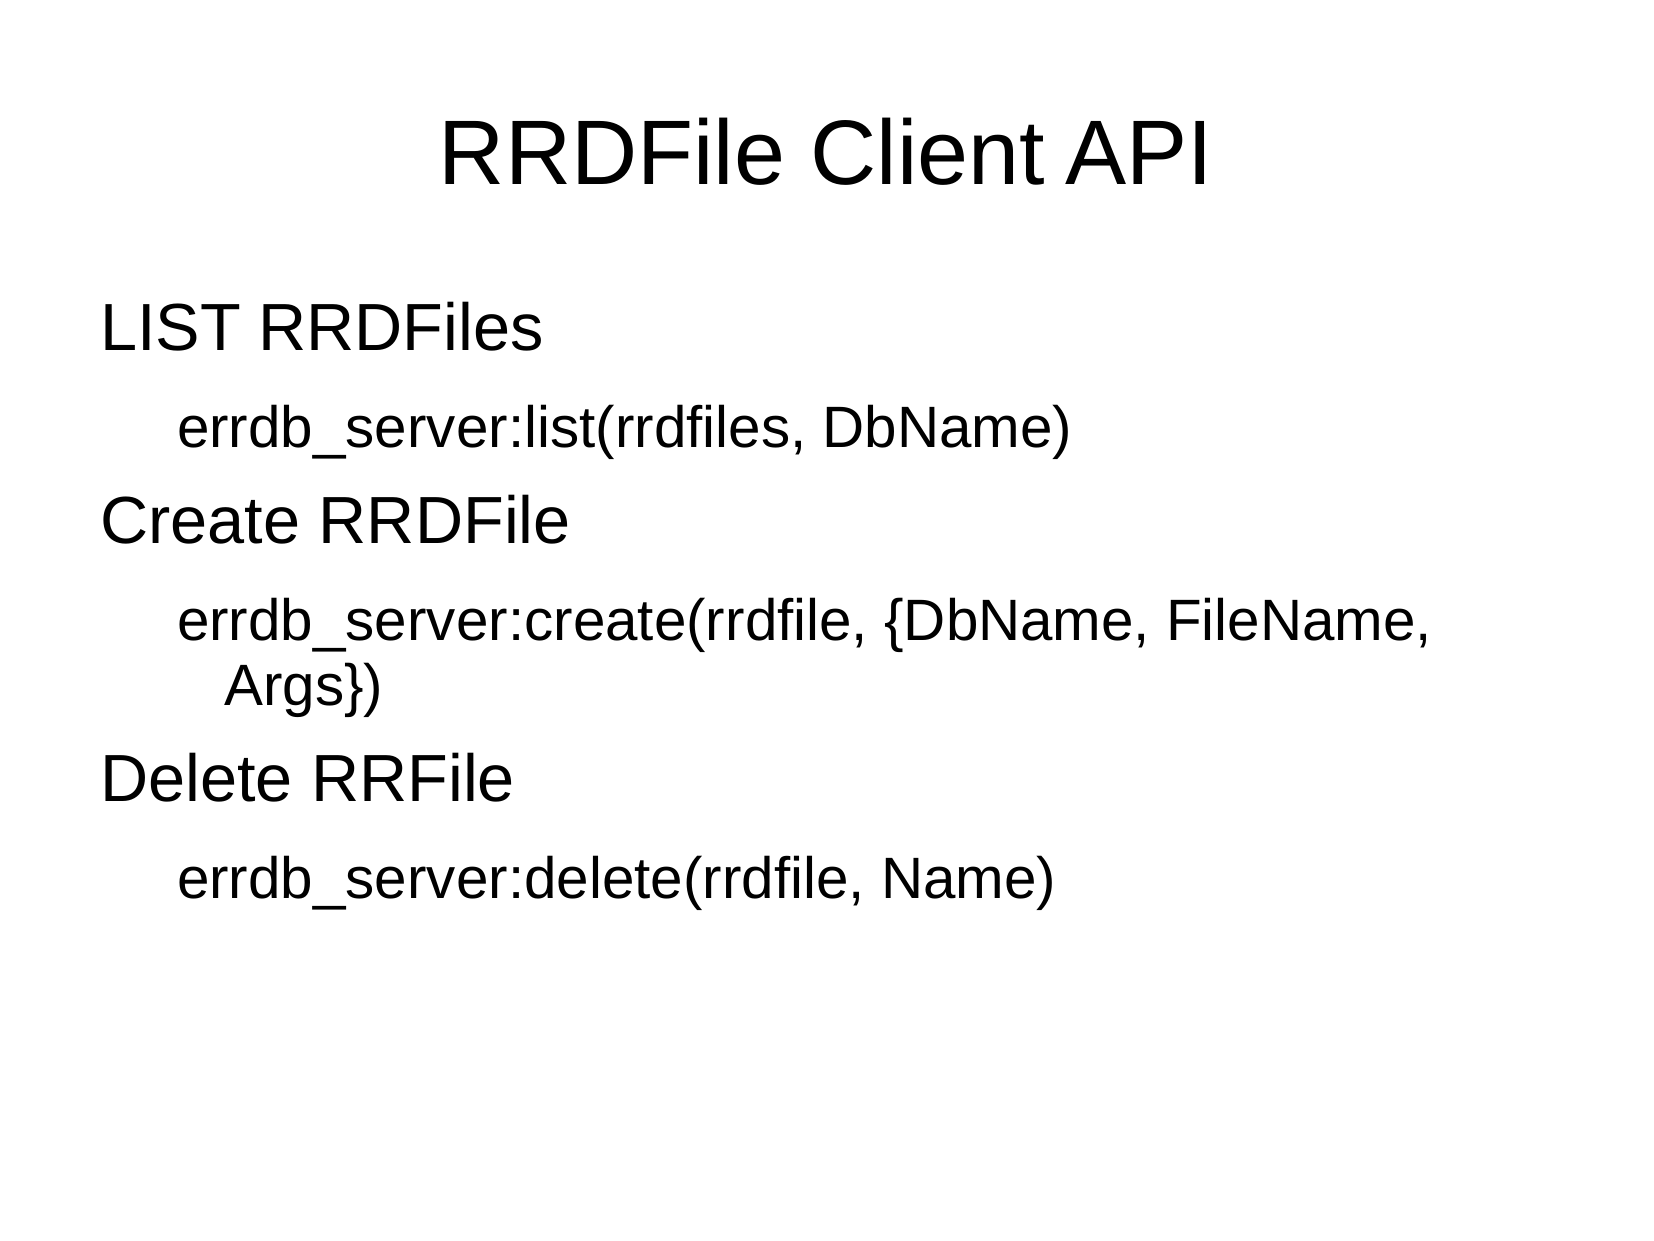

# RRDFile Client API
LIST RRDFiles
errdb_server:list(rrdfiles, DbName)
Create RRDFile
errdb_server:create(rrdfile, {DbName, FileName, Args})
Delete RRFile
errdb_server:delete(rrdfile, Name)